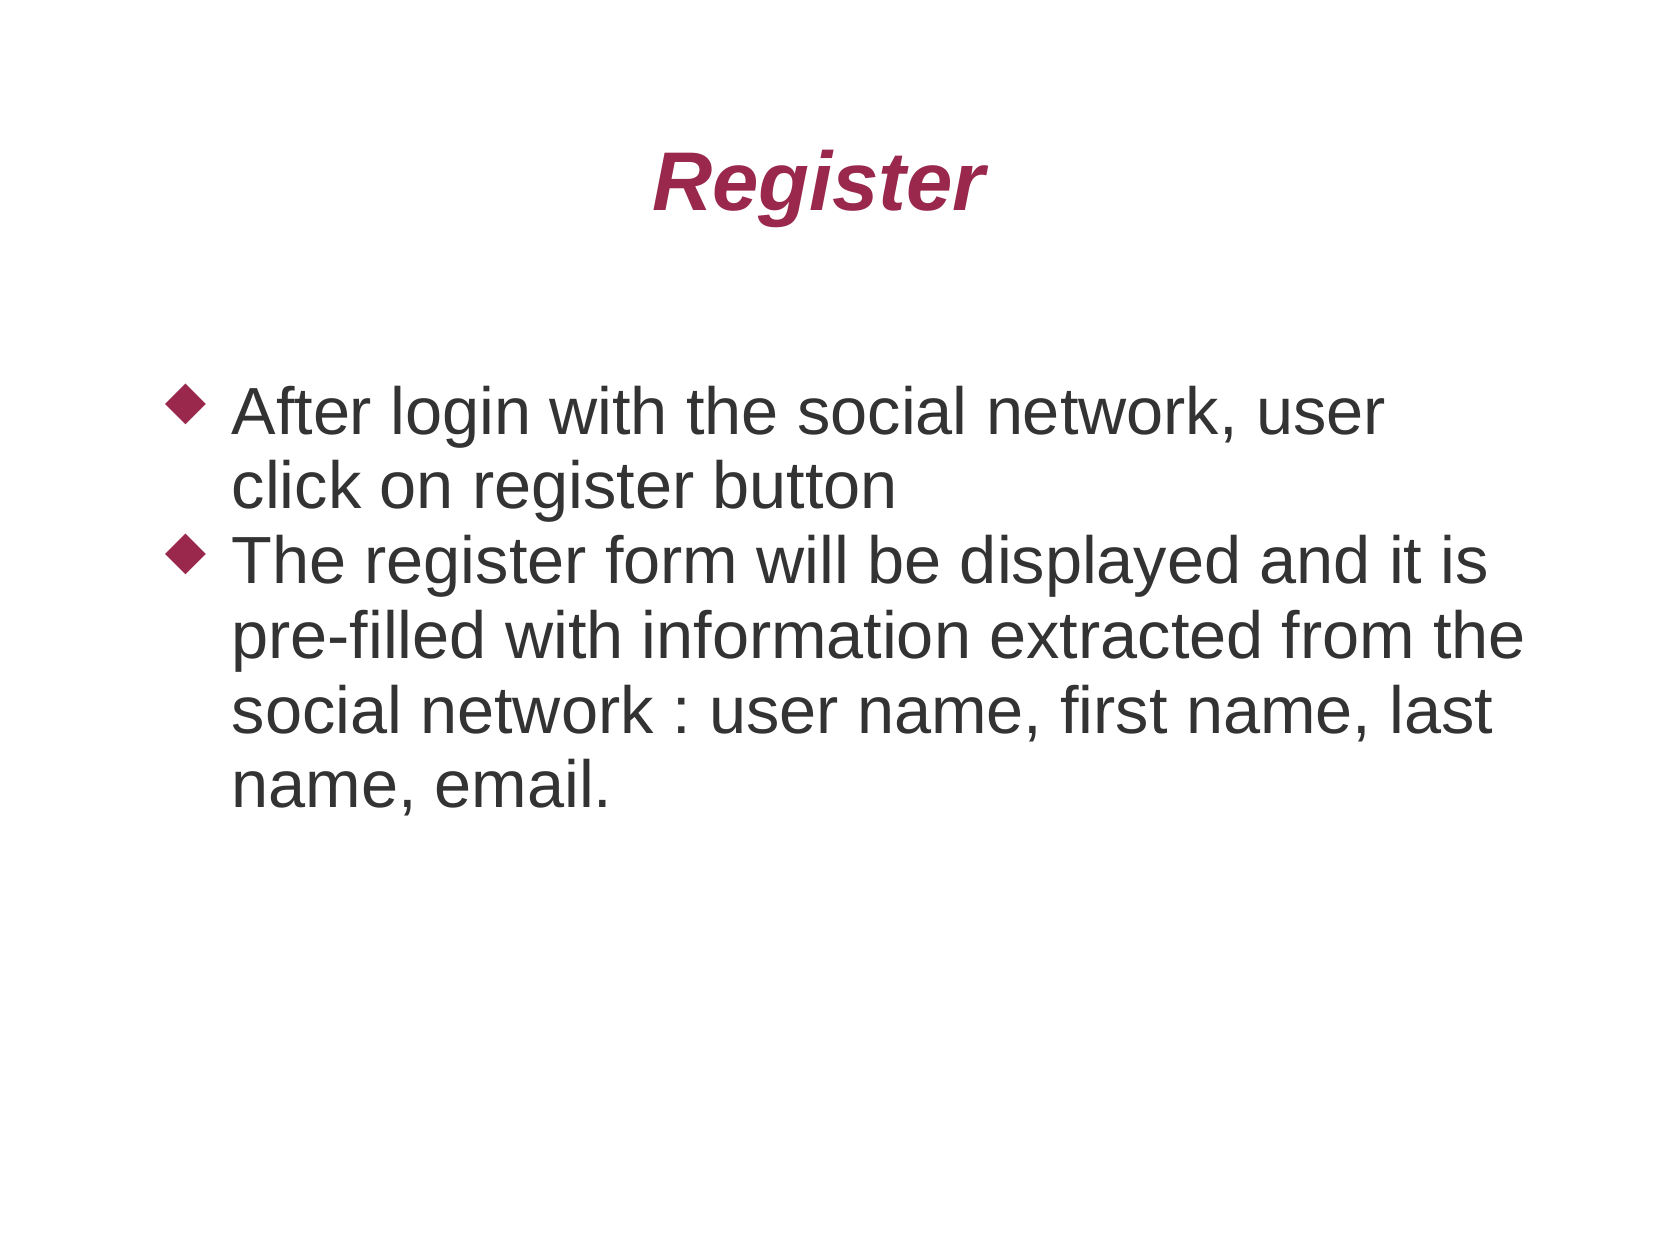

# Register
After login with the social network, user click on register button
The register form will be displayed and it is pre-filled with information extracted from the social network : user name, first name, last name, email.